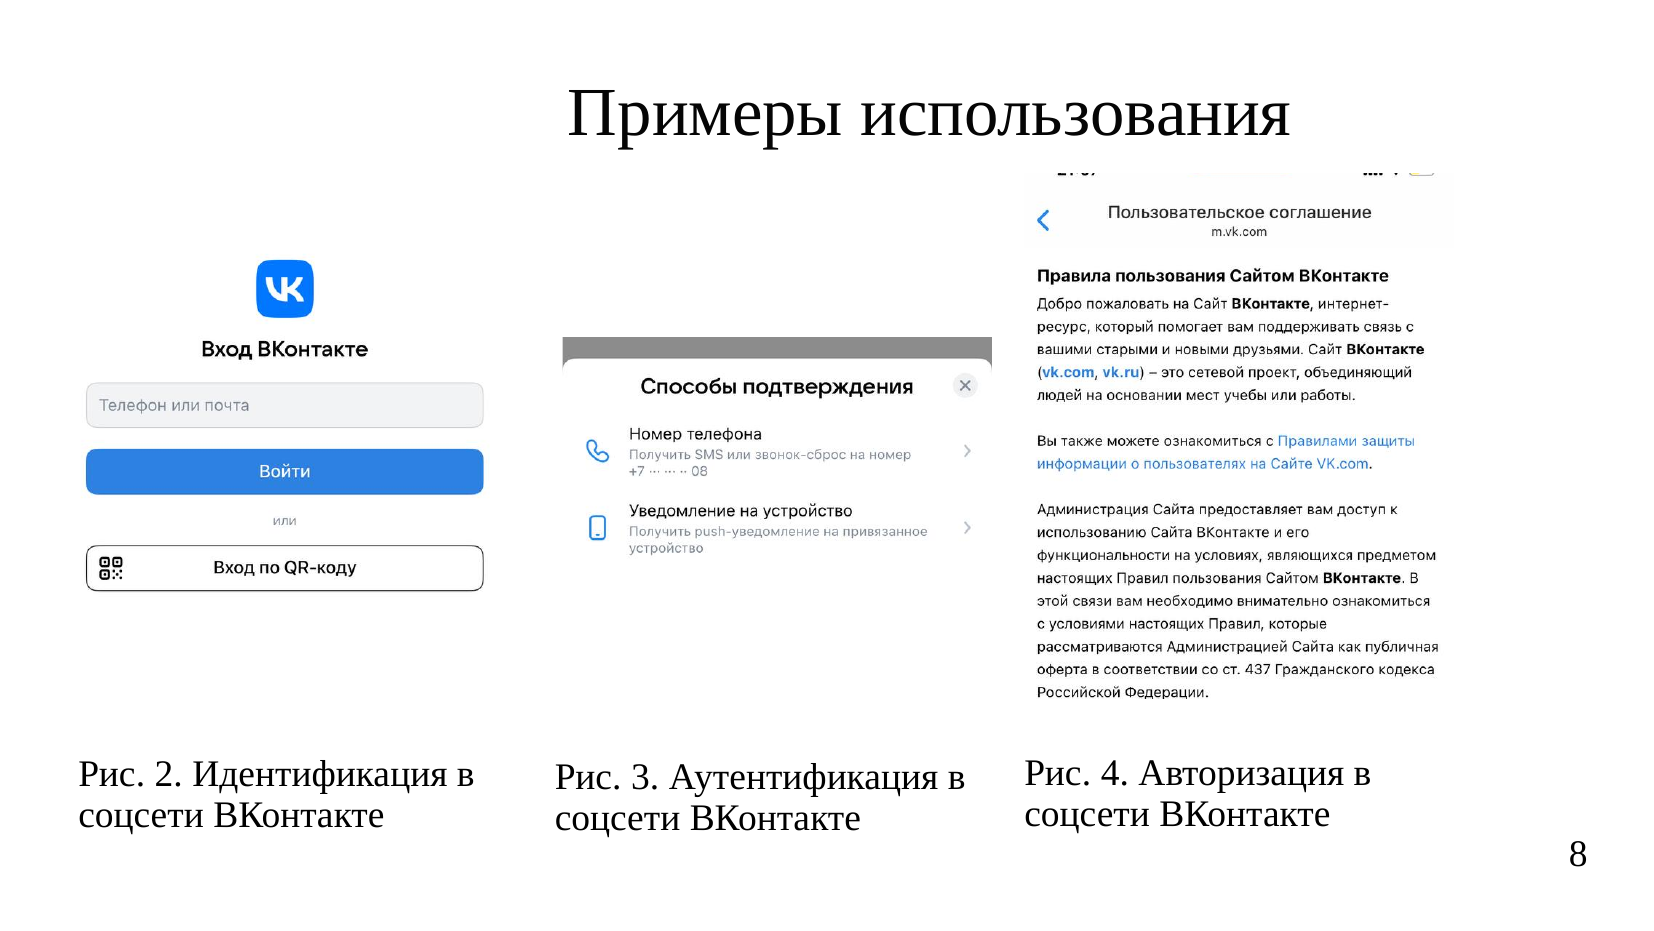

# Примеры использования
Рис. 4. Авторизация в соцсети ВКонтакте
Рис. 2. Идентификация в соцсети ВКонтакте
Рис. 3. Аутентификация в соцсети ВКонтакте
8
8